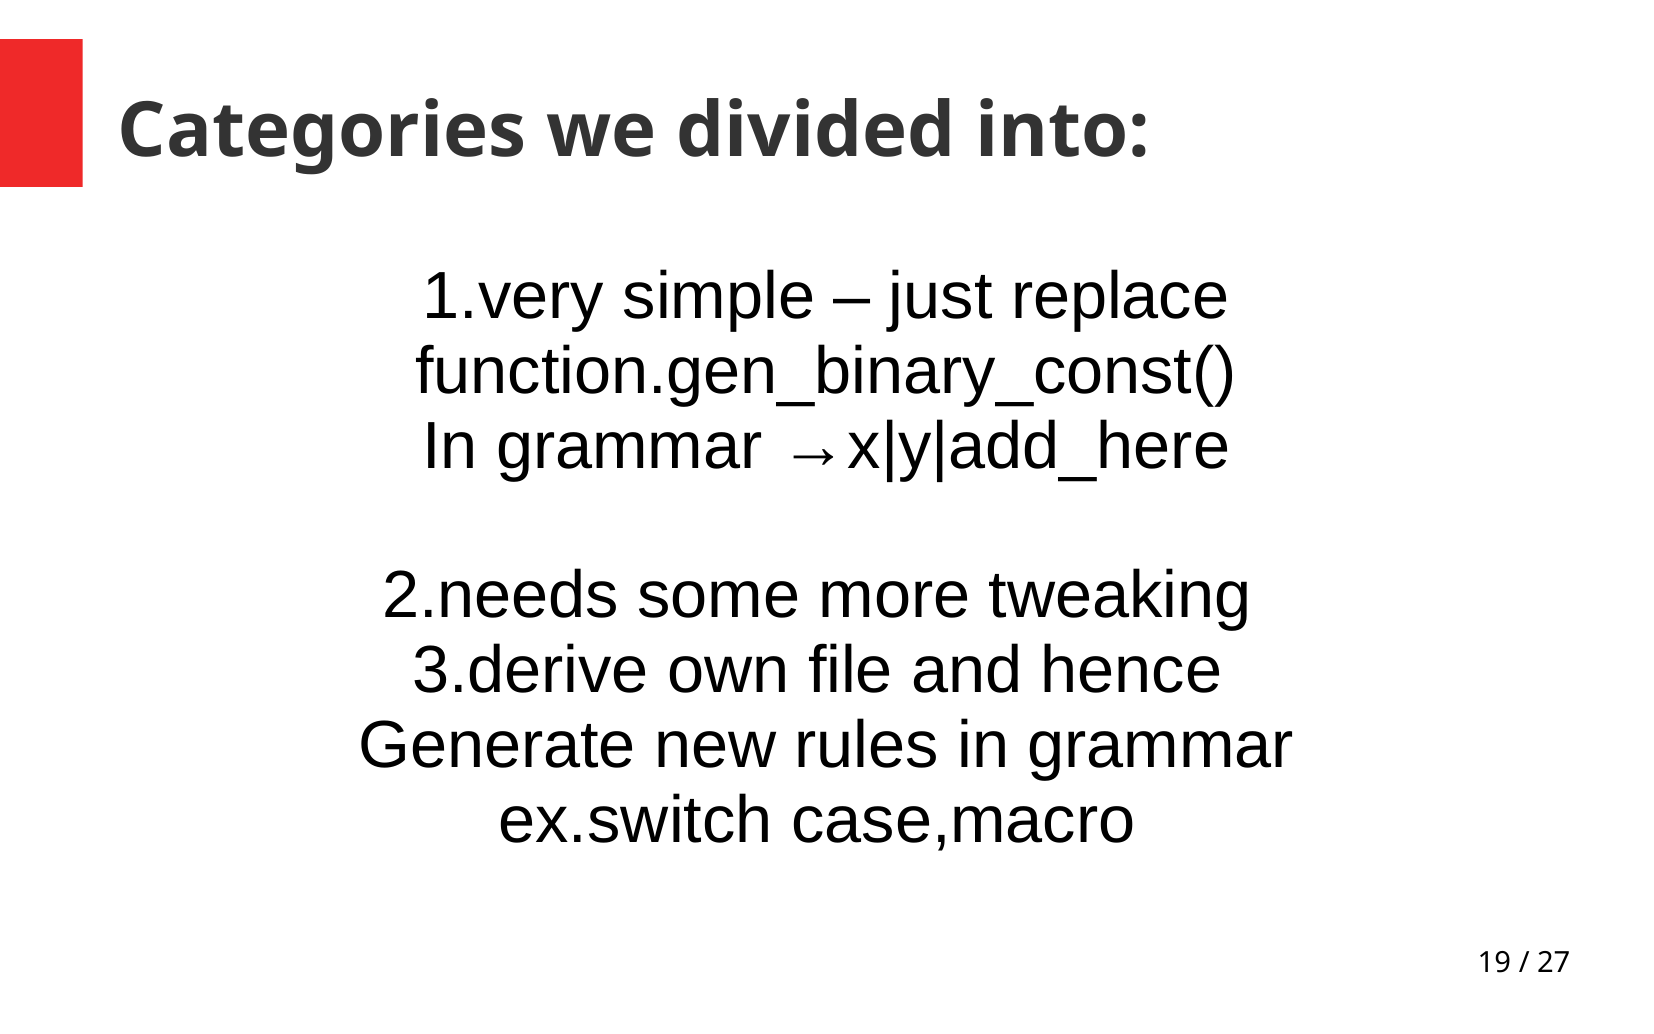

# Categories we divided into:
1.very simple – just replace function.gen_binary_const()
In grammar →x|y|add_here
2.needs some more tweaking
3.derive own file and hence
Generate new rules in grammar
ex.switch case,macro
19